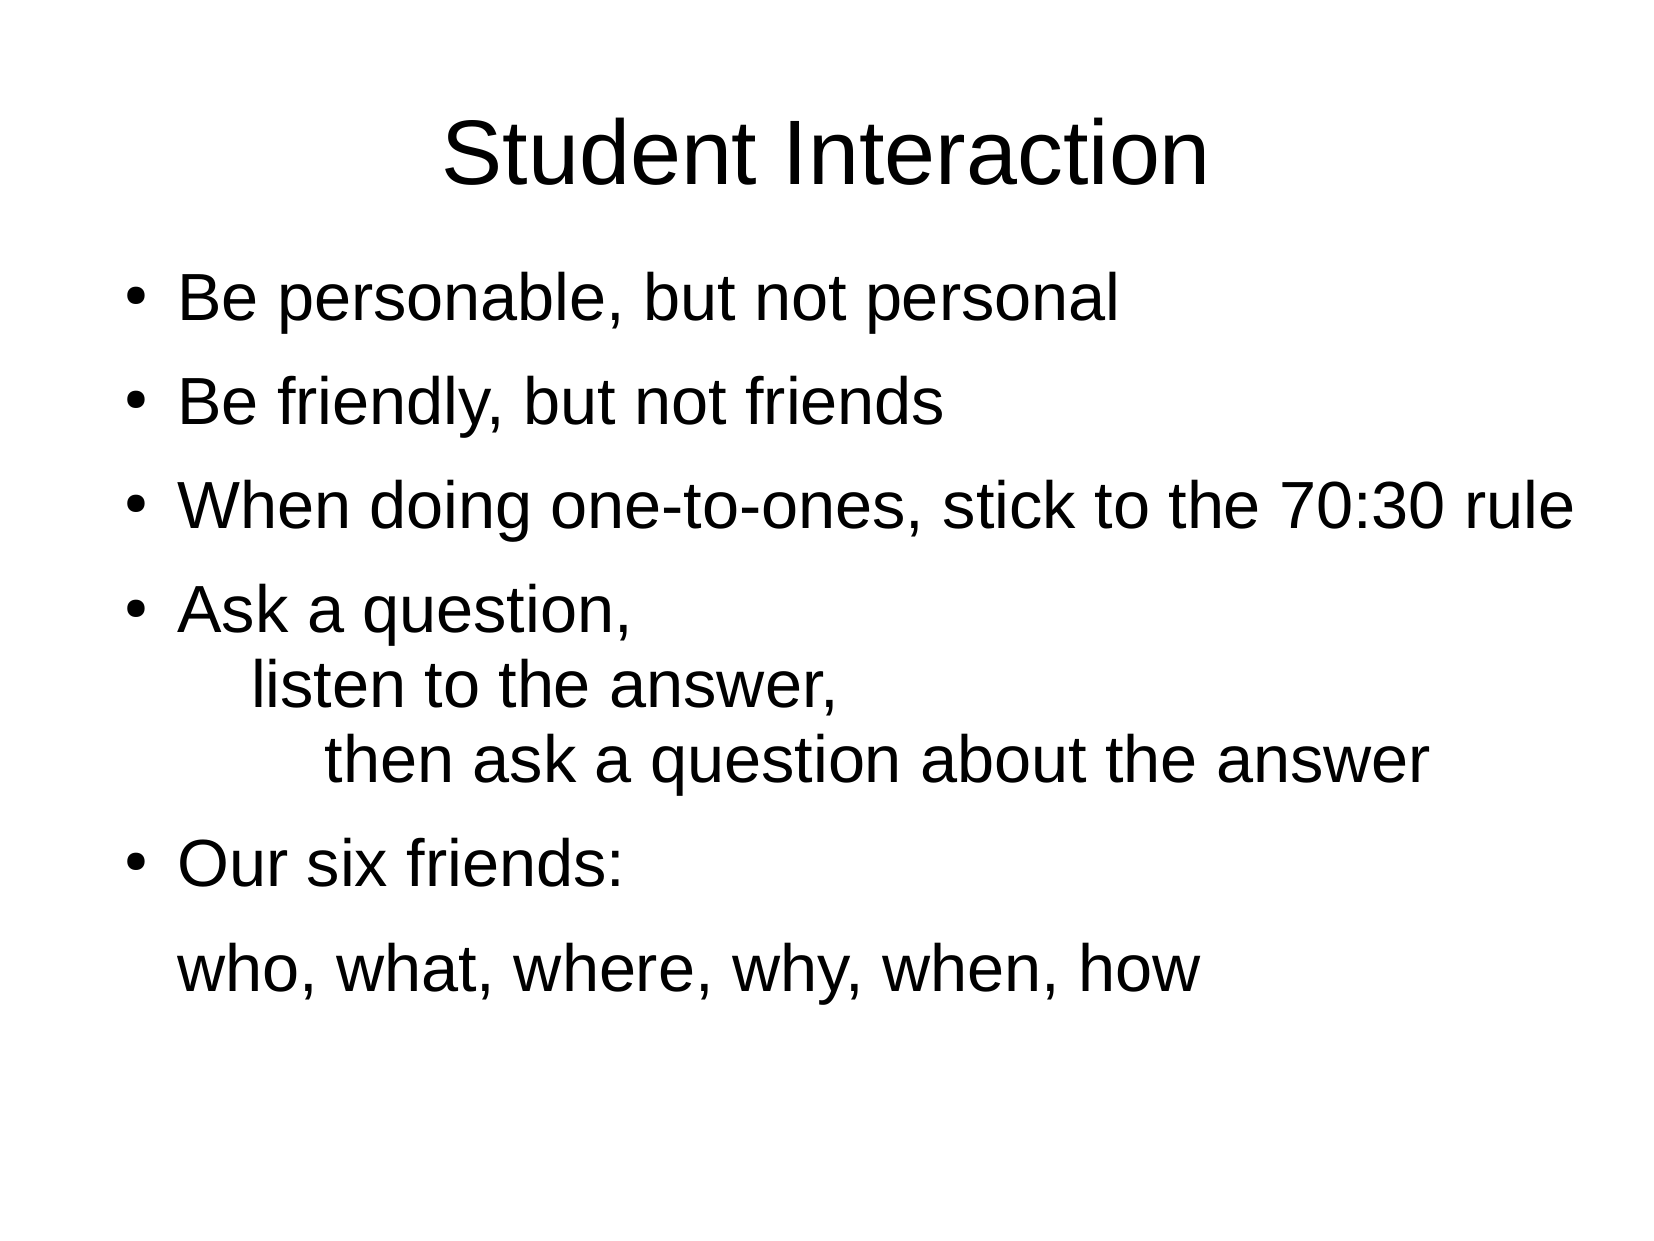

# Student Interaction
Be personable, but not personal
Be friendly, but not friends
When doing one-to-ones, stick to the 70:30 rule
Ask a question,
	listen to the answer,
		then ask a question about the answer
Our six friends:
who, what, where, why, when, how